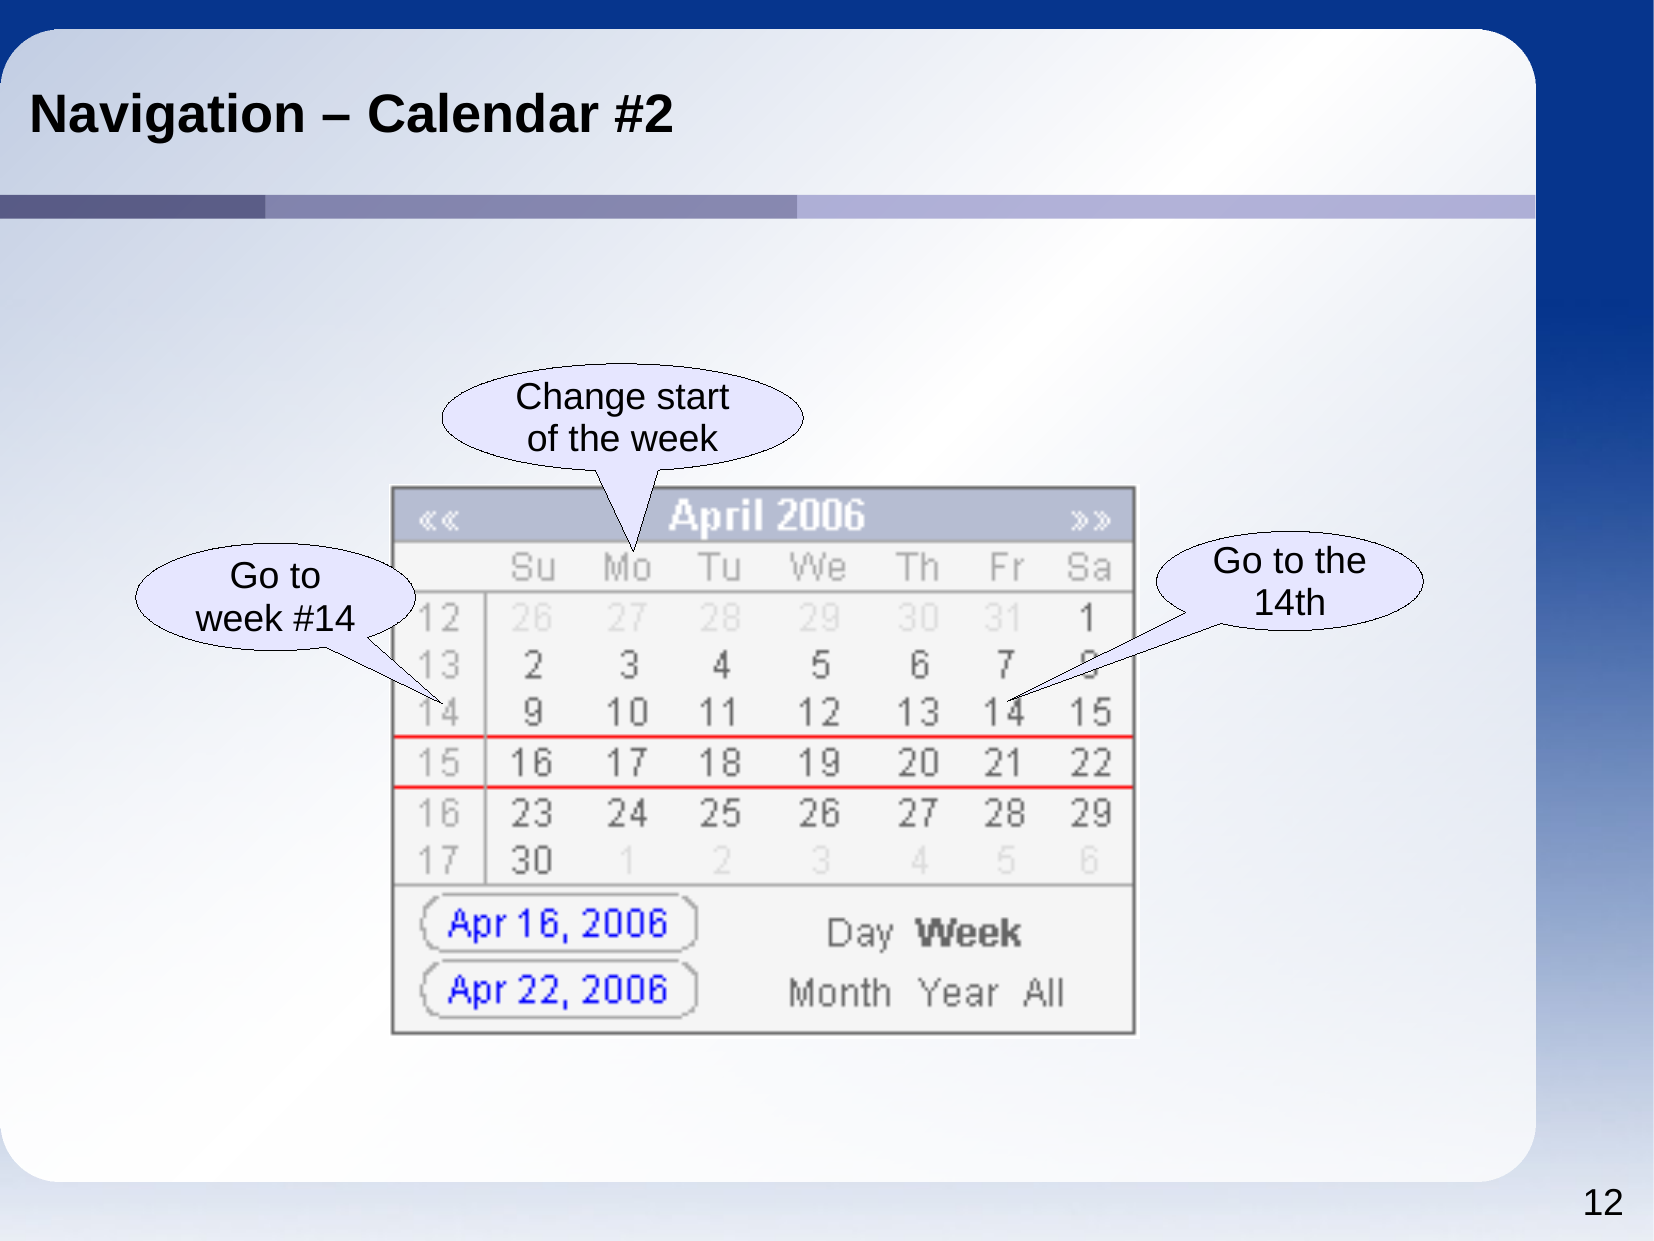

# Navigation – Calendar #2
Change start of the week
Go to the 14th
Go to week #14
12